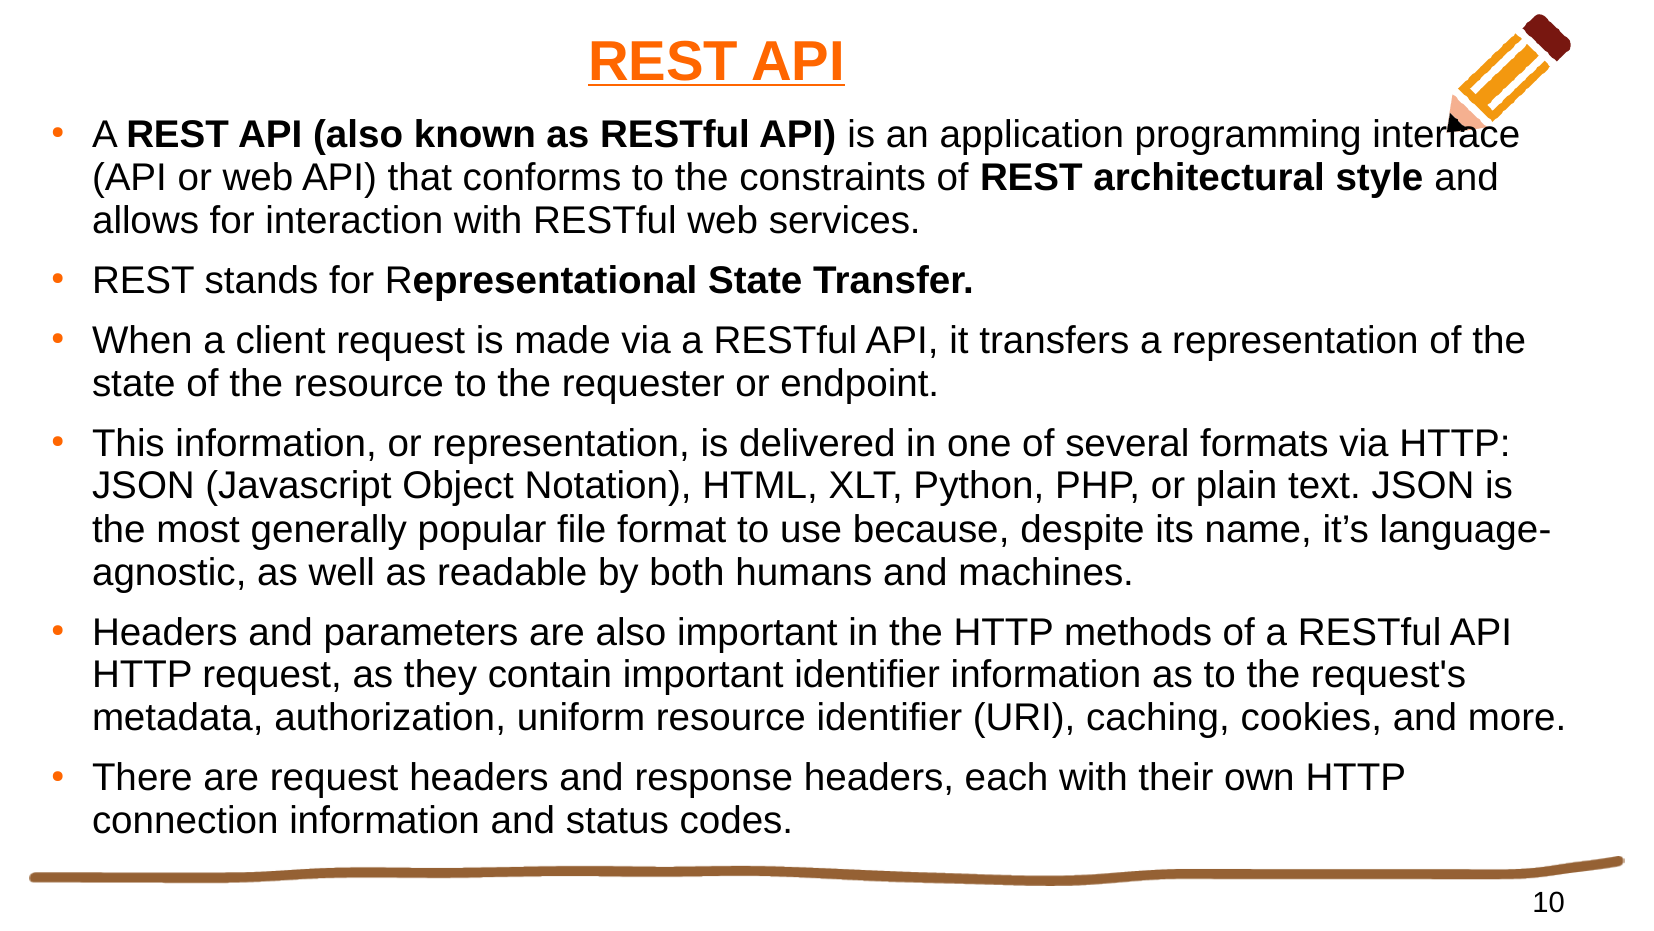

# REST API
A REST API (also known as RESTful API) is an application programming interface (API or web API) that conforms to the constraints of REST architectural style and allows for interaction with RESTful web services.
REST stands for Representational State Transfer.
When a client request is made via a RESTful API, it transfers a representation of the state of the resource to the requester or endpoint.
This information, or representation, is delivered in one of several formats via HTTP: JSON (Javascript Object Notation), HTML, XLT, Python, PHP, or plain text. JSON is the most generally popular file format to use because, despite its name, it’s language-agnostic, as well as readable by both humans and machines.
Headers and parameters are also important in the HTTP methods of a RESTful API HTTP request, as they contain important identifier information as to the request's metadata, authorization, uniform resource identifier (URI), caching, cookies, and more.
There are request headers and response headers, each with their own HTTP connection information and status codes.
10